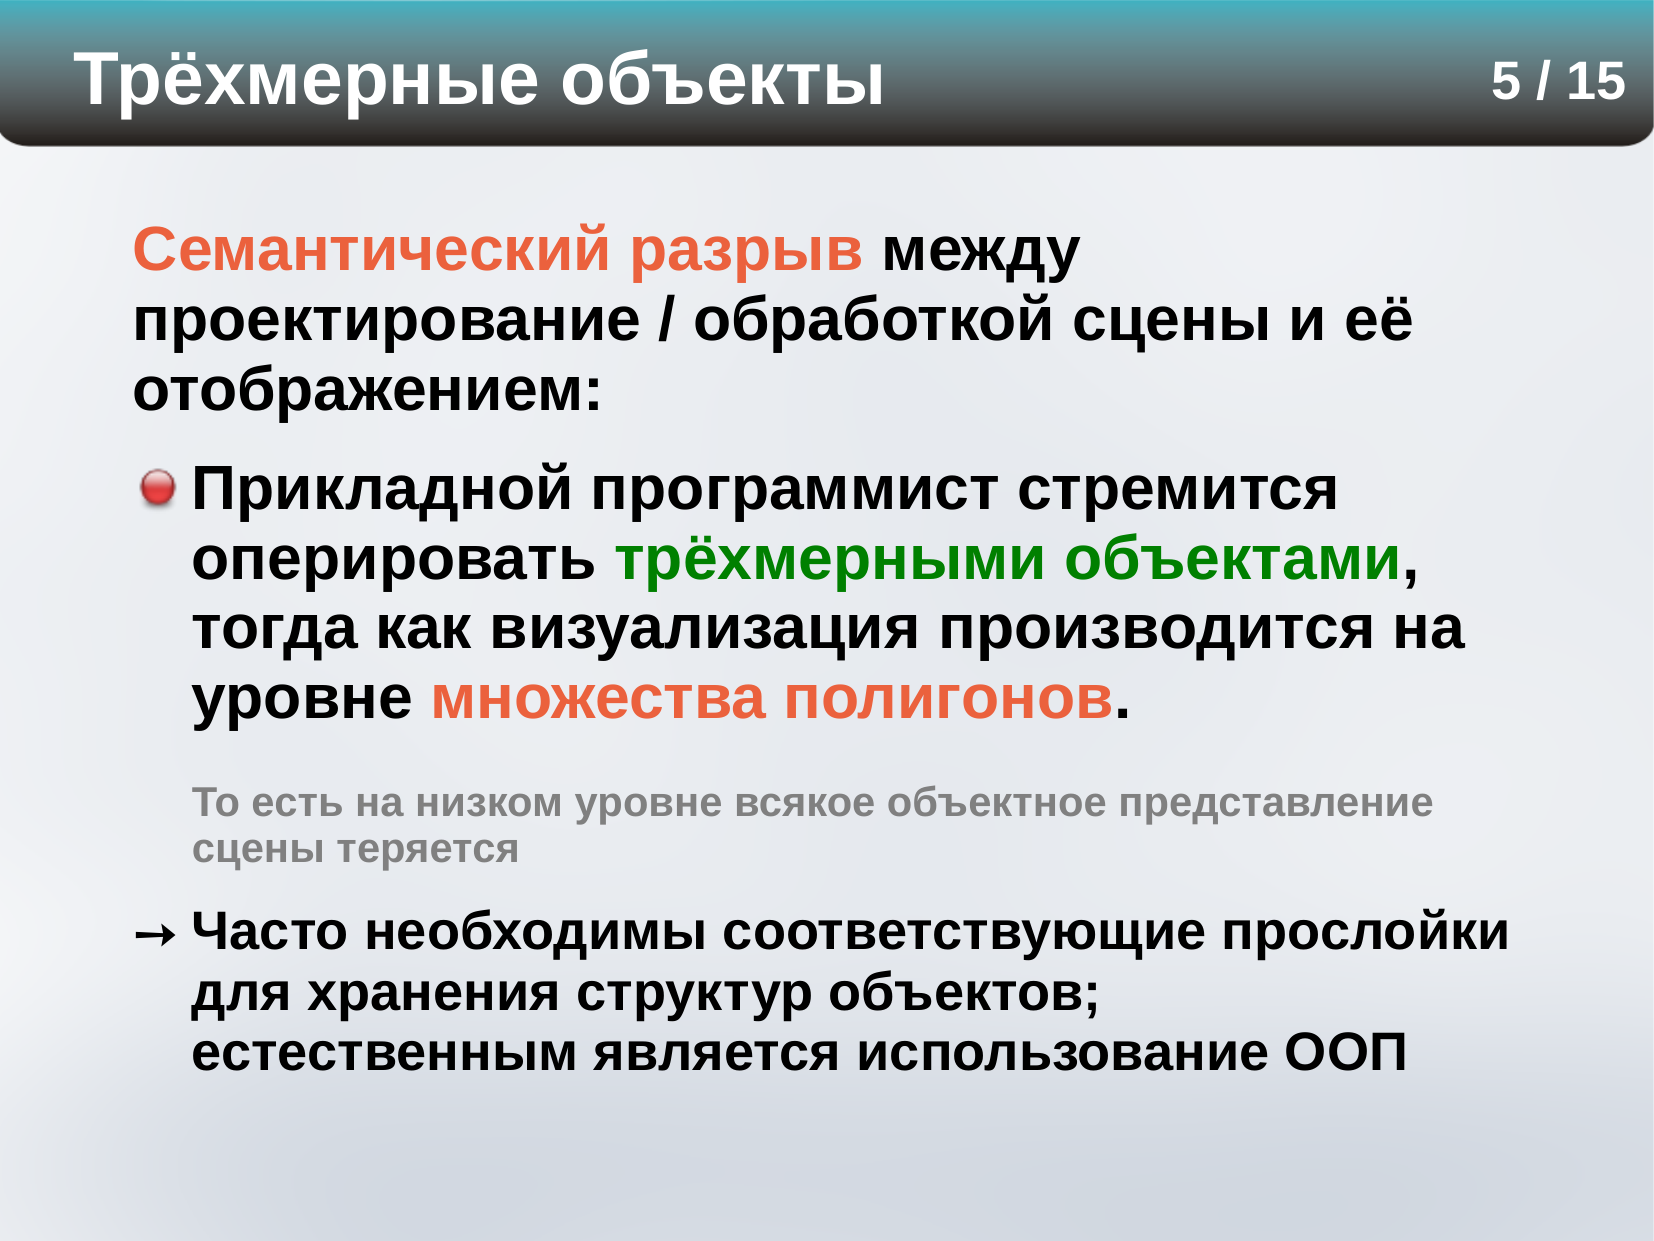

Трёхмерные объекты
Семантический разрыв между проектирование / обработкой сцены и её отображением:
Прикладной программист стремится оперировать трёхмерными объектами, тогда как визуализация производится на уровне множества полигонов.
То есть на низком уровне всякое объектное представление сцены теряется
Часто необходимы соответствующие прослойки для хранения структур объектов;
естественным является использование ООП